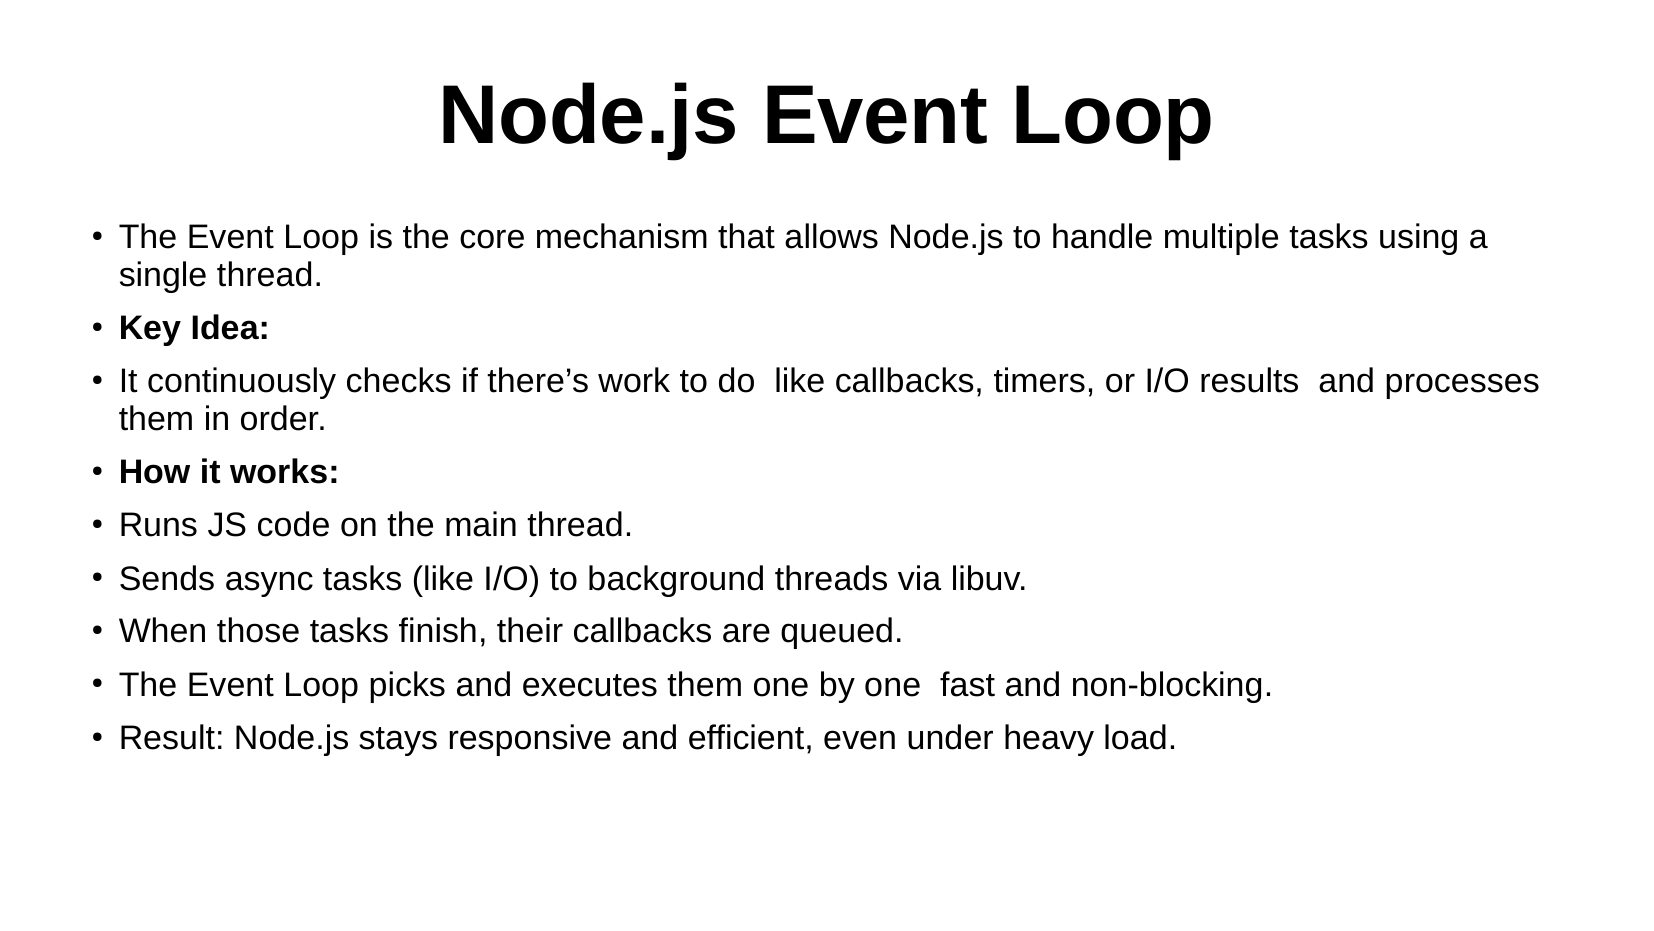

# Node.js Event Loop
The Event Loop is the core mechanism that allows Node.js to handle multiple tasks using a single thread.
Key Idea:
It continuously checks if there’s work to do like callbacks, timers, or I/O results and processes them in order.
How it works:
Runs JS code on the main thread.
Sends async tasks (like I/O) to background threads via libuv.
When those tasks finish, their callbacks are queued.
The Event Loop picks and executes them one by one fast and non-blocking.
Result: Node.js stays responsive and efficient, even under heavy load.